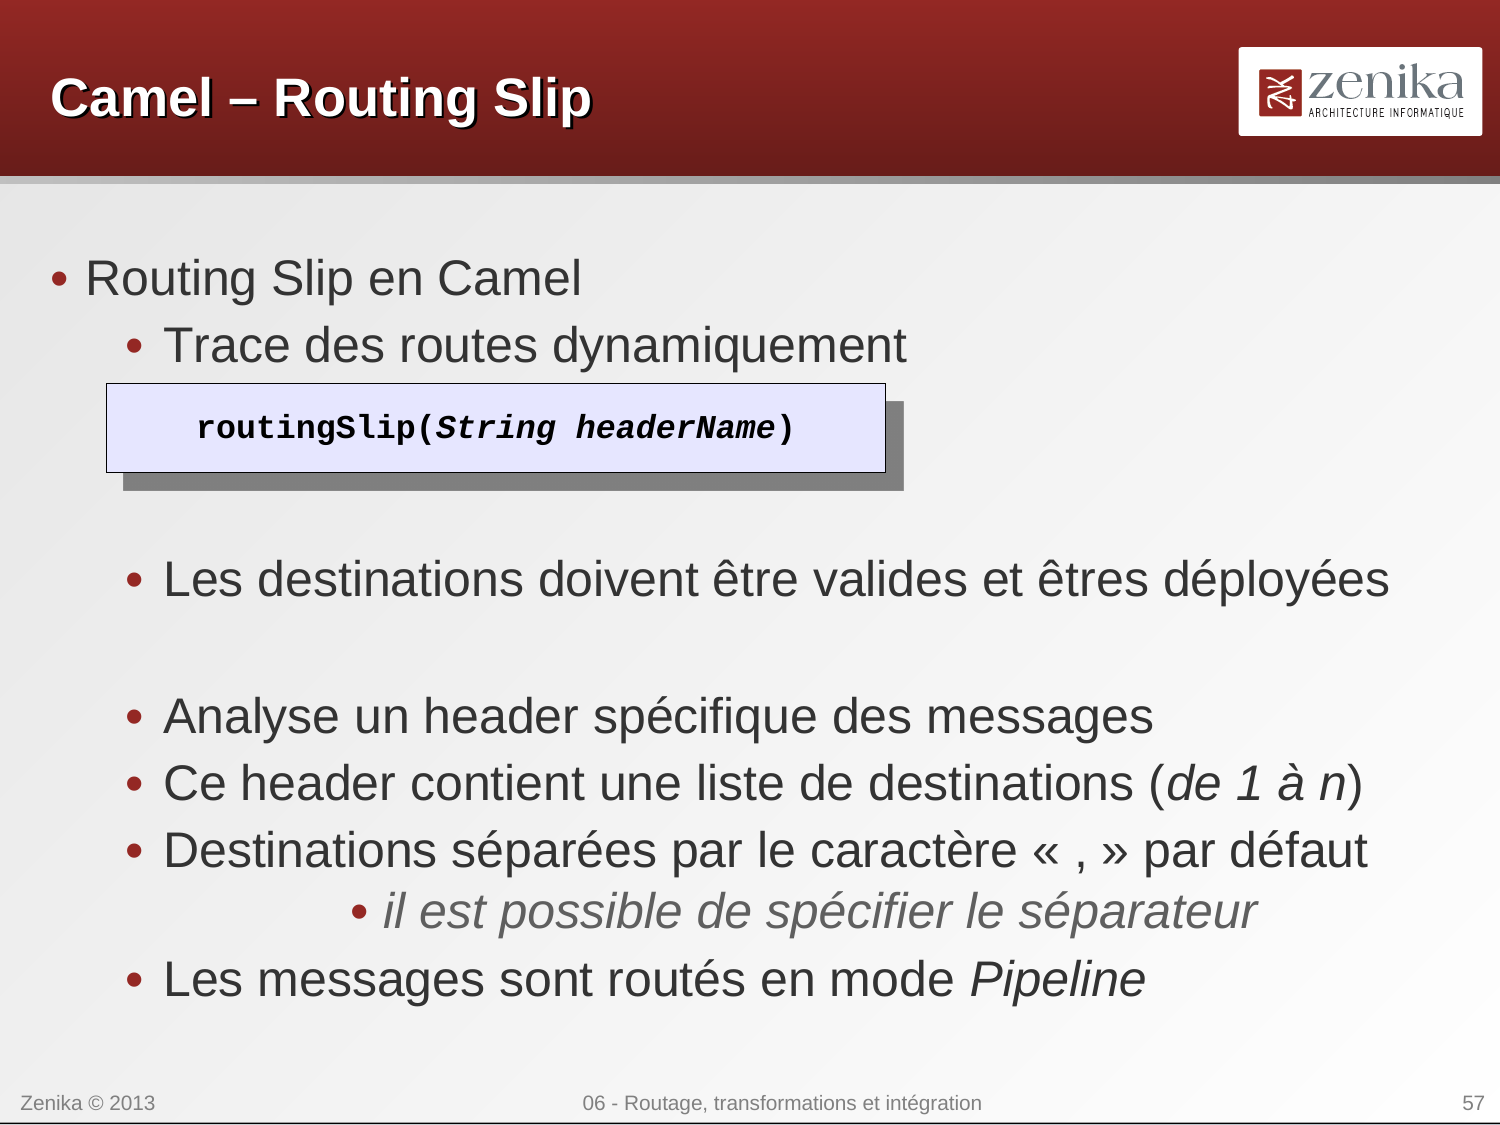

# Camel – Routing Slip
Routing Slip en Camel
Trace des routes dynamiquement
Les destinations doivent être valides et êtres déployées
Analyse un header spécifique des messages
Ce header contient une liste de destinations (de 1 à n)
Destinations séparées par le caractère « , » par défaut
 il est possible de spécifier le séparateur
Les messages sont routés en mode Pipeline
routingSlip(String headerName)